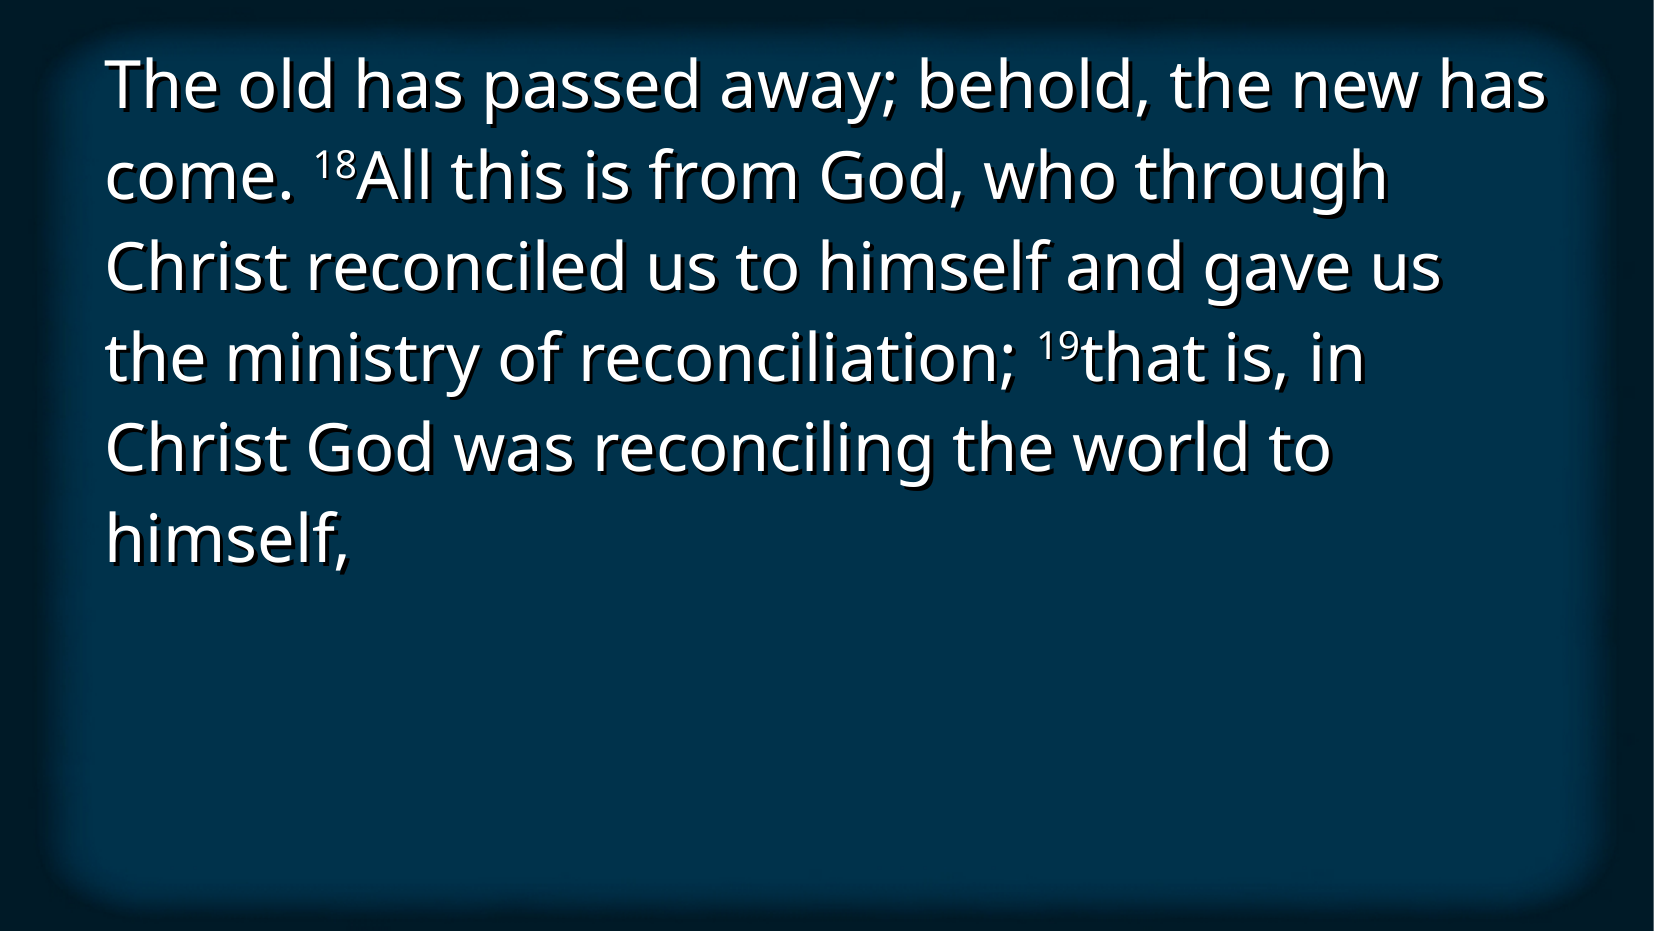

The old has passed away; behold, the new has come. 18All this is from God, who through Christ reconciled us to himself and gave us the ministry of reconciliation; 19that is, in Christ God was reconciling the world to himself,